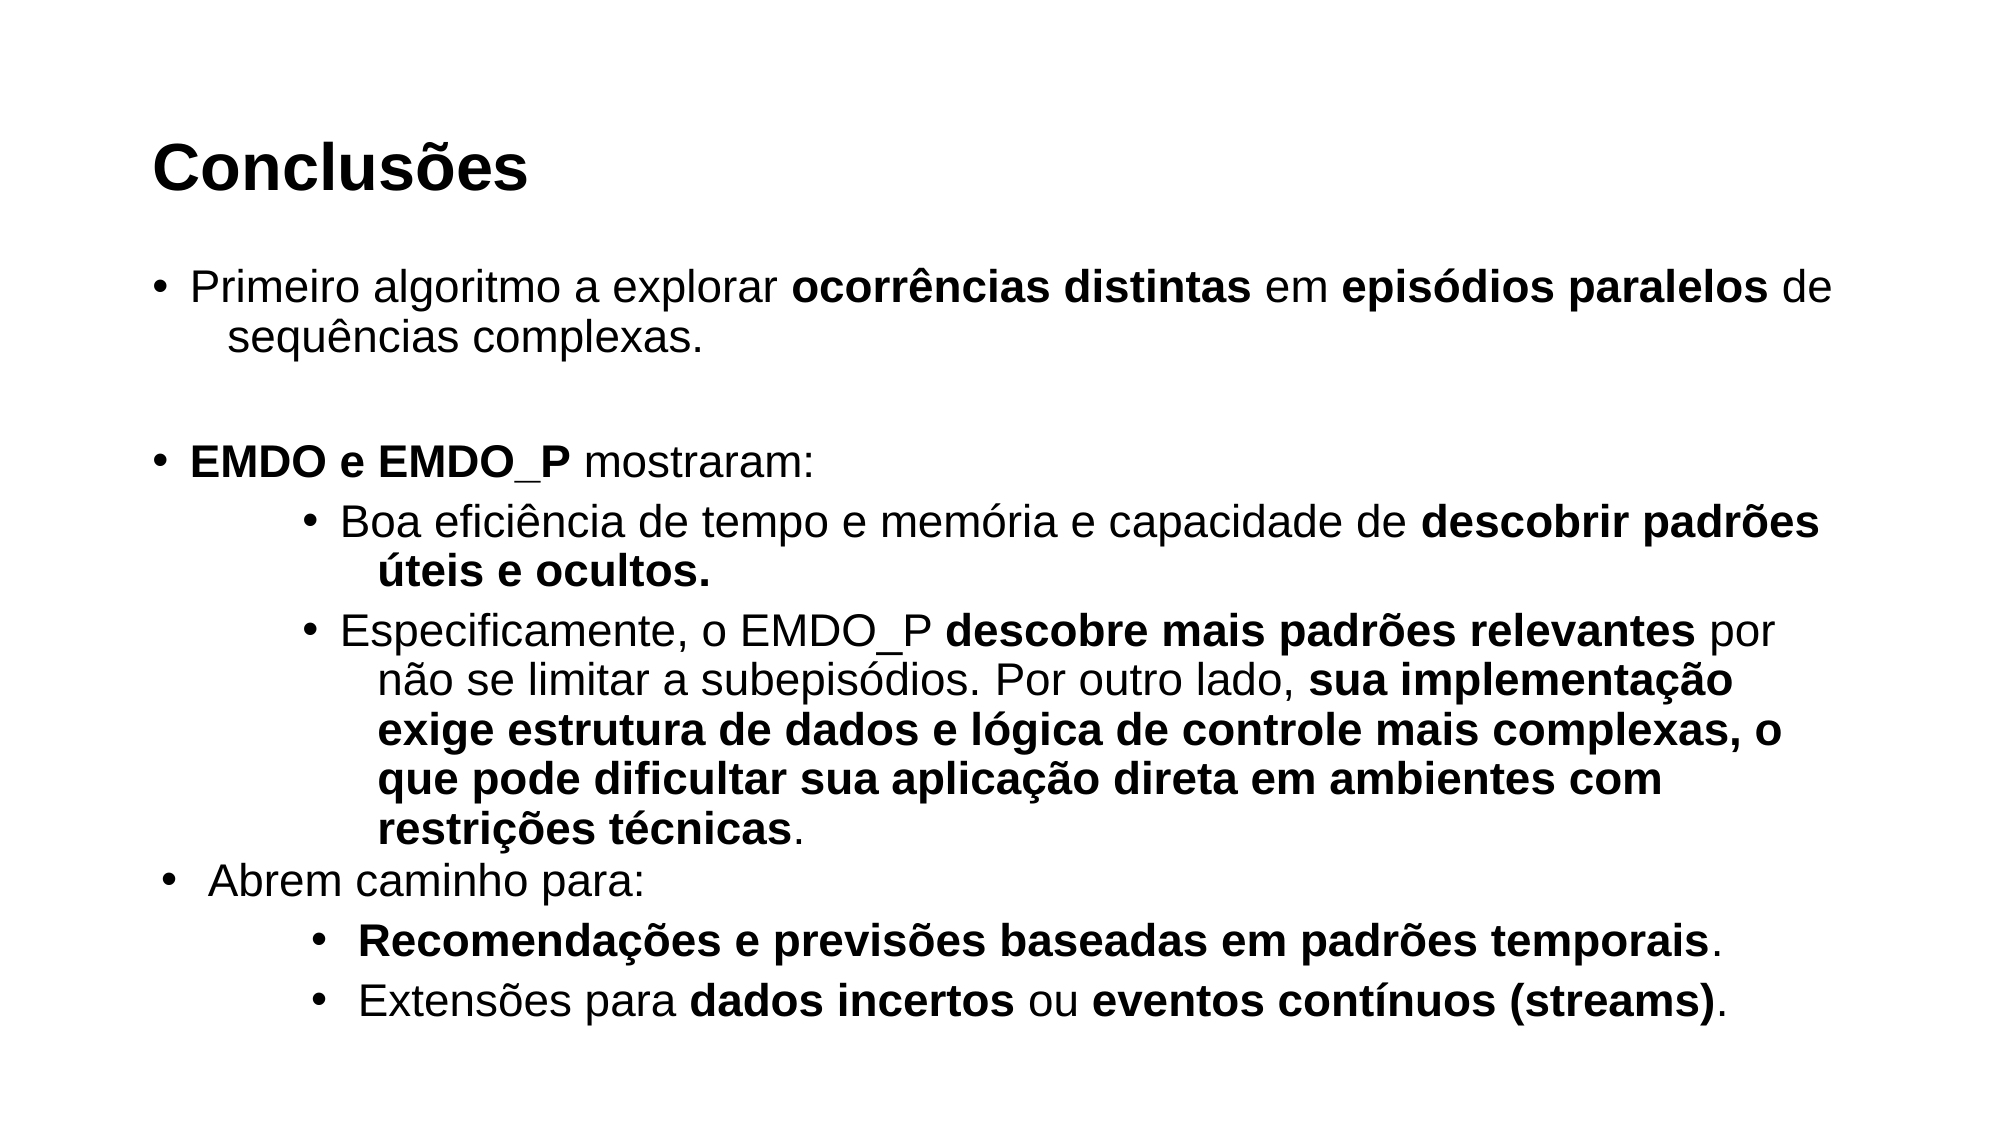

# Conclusões
Primeiro algoritmo a explorar ocorrências distintas em episódios paralelos de sequências complexas.
EMDO e EMDO_P mostraram:
Boa eficiência de tempo e memória e capacidade de descobrir padrões úteis e ocultos.
Especificamente, o EMDO_P descobre mais padrões relevantes por não se limitar a subepisódios. Por outro lado, sua implementação exige estrutura de dados e lógica de controle mais complexas, o que pode dificultar sua aplicação direta em ambientes com restrições técnicas.
Abrem caminho para:
Recomendações e previsões baseadas em padrões temporais.
Extensões para dados incertos ou eventos contínuos (streams).